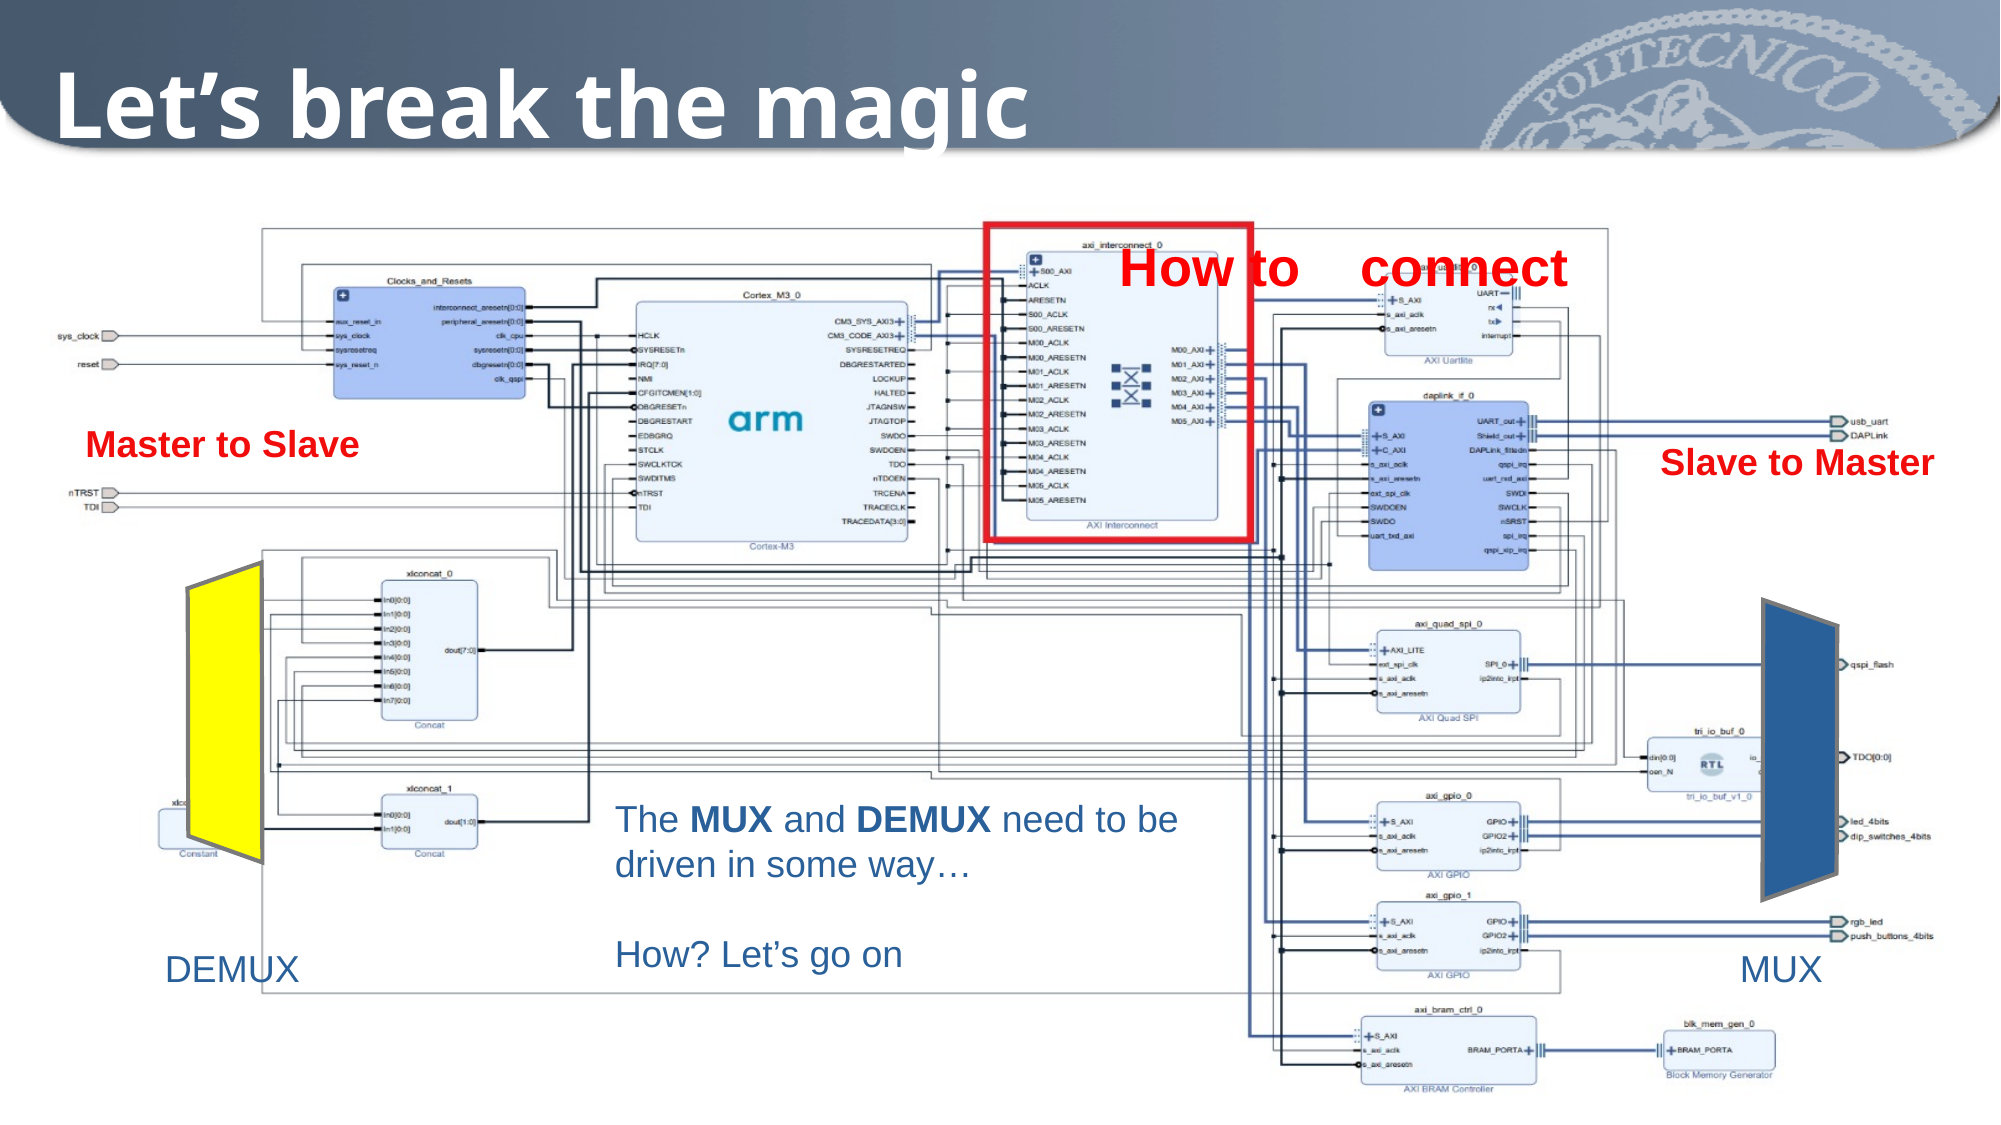

Let’s break the magic
									How to connect
Master to Slave
Slave to Master
The MUX and DEMUX need to be driven in some way…
How? Let’s go on
DEMUX
MUX